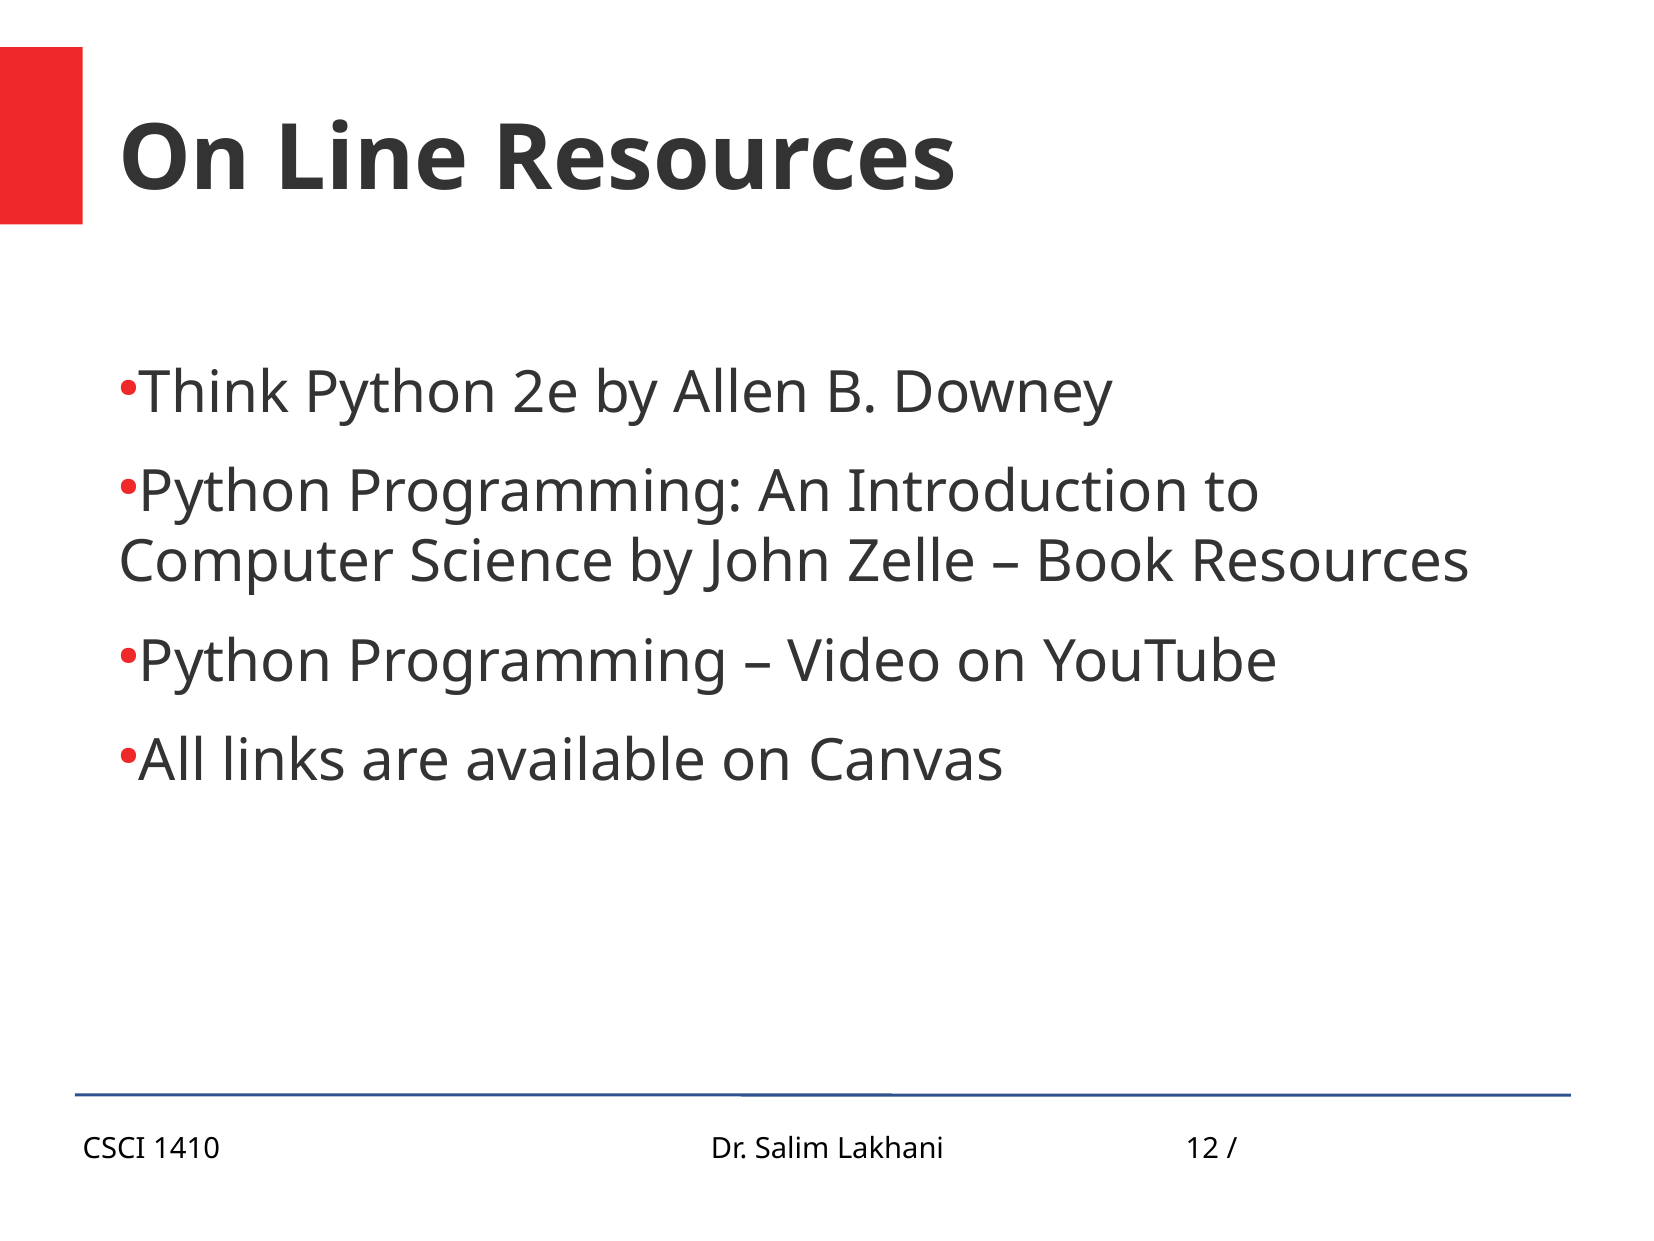

# On Line Resources
Think Python 2e by Allen B. Downey
Python Programming: An Introduction to Computer Science by John Zelle – Book Resources
Python Programming – Video on YouTube
All links are available on Canvas
CSCI 1410
Dr. Salim Lakhani